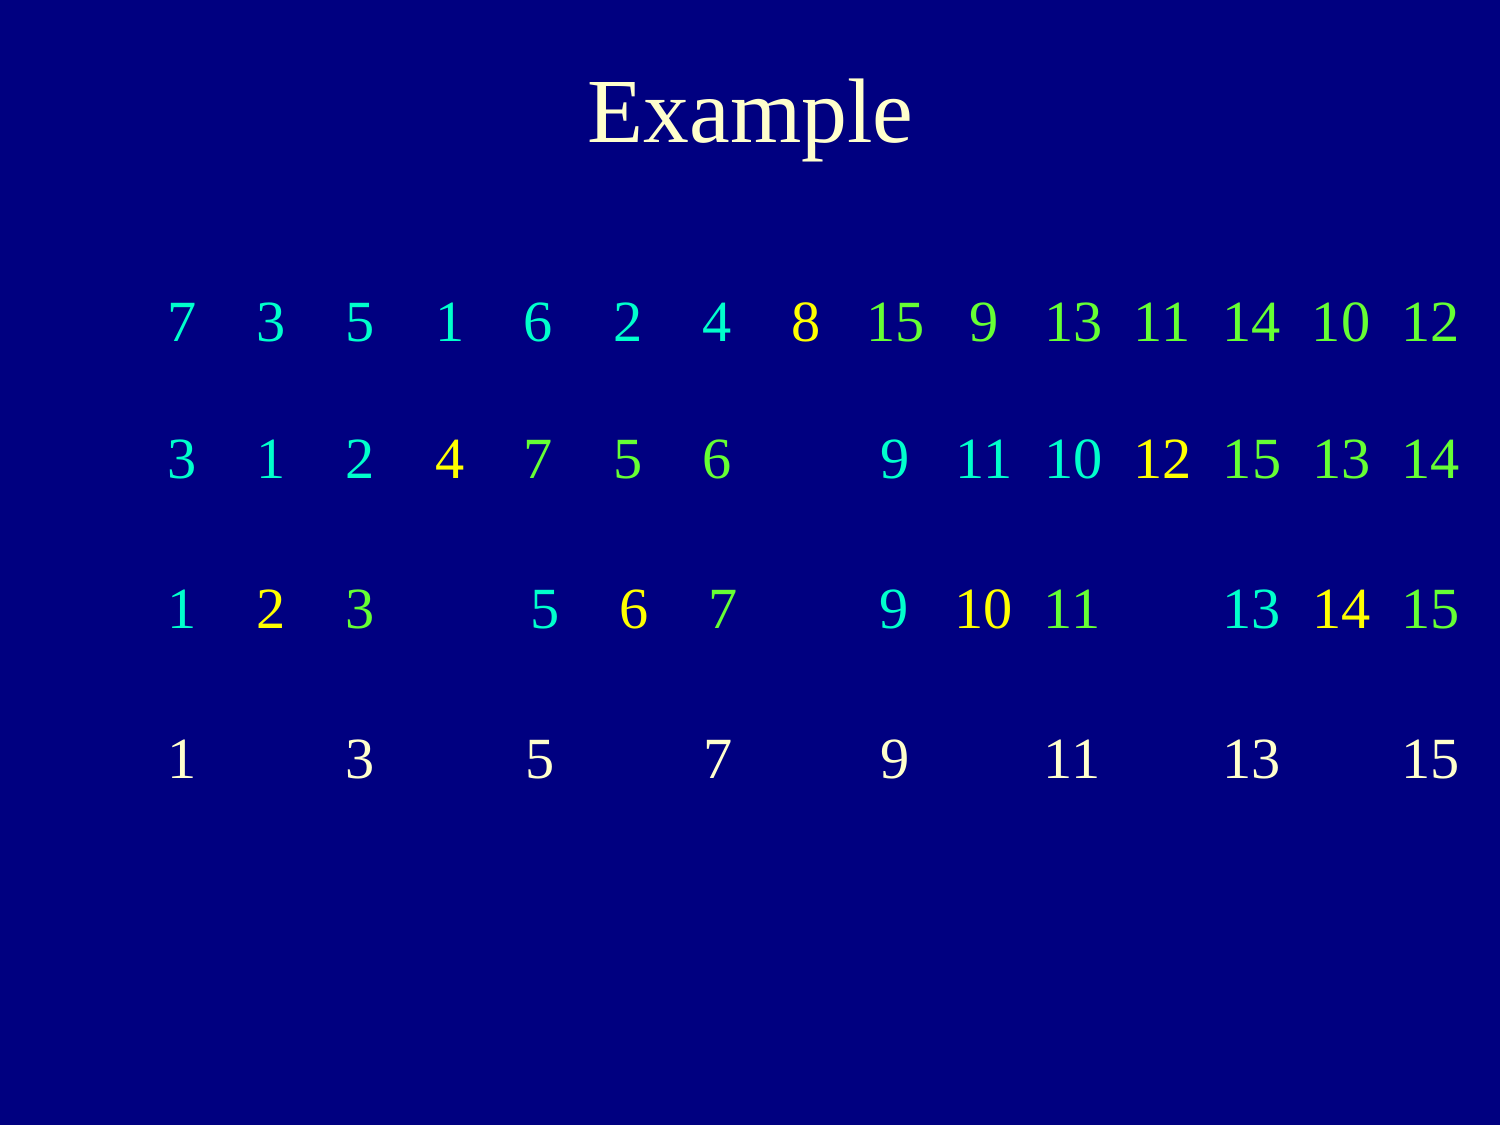

# Example
| 7 | 3 | 5 | 1 | 6 | 2 | 4 | 8 | 15 | 9 | 13 | 11 | 14 | 10 | 12 |
| --- | --- | --- | --- | --- | --- | --- | --- | --- | --- | --- | --- | --- | --- | --- |
| 3 | 1 | 2 | 4 | 7 | 5 | 6 |
| --- | --- | --- | --- | --- | --- | --- |
| 9 | 11 | 10 | 12 | 15 | 13 | 14 |
| --- | --- | --- | --- | --- | --- | --- |
| 1 | 2 | 3 |
| --- | --- | --- |
| 5 | 6 | 7 |
| --- | --- | --- |
| 9 | 10 | 11 |
| --- | --- | --- |
| 13 | 14 | 15 |
| --- | --- | --- |
| 1 |
| --- |
| 3 |
| --- |
| 5 |
| --- |
| 7 |
| --- |
| 9 |
| --- |
| 11 |
| --- |
| 13 |
| --- |
| 15 |
| --- |